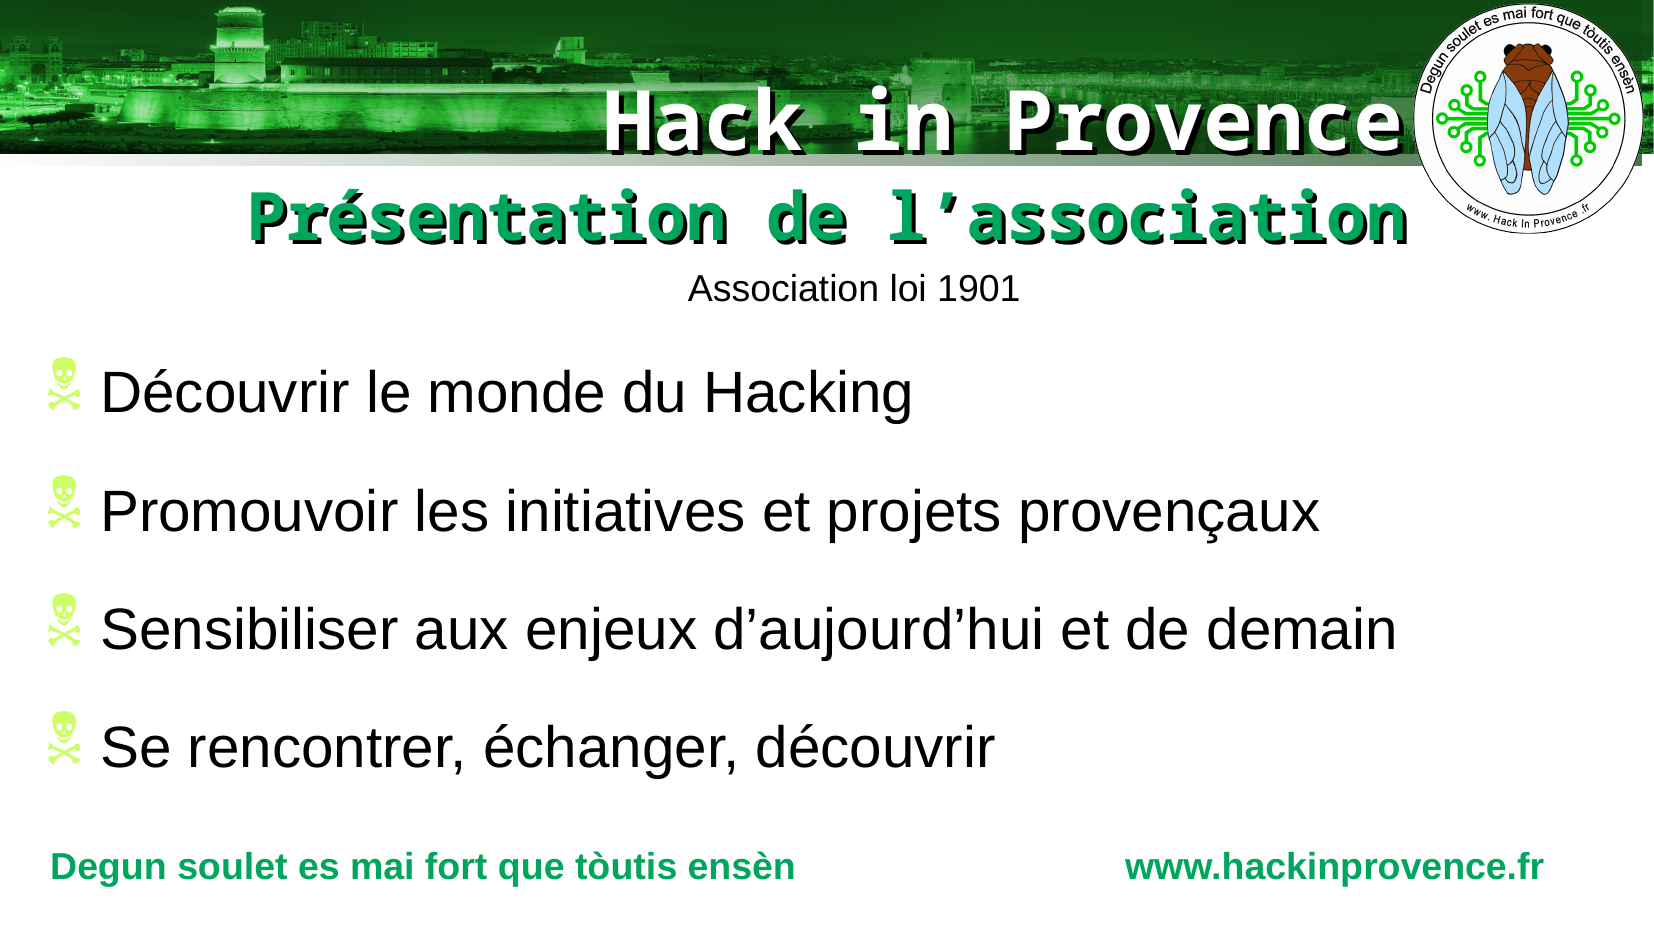

# Présentation de l’association
Association loi 1901
Découvrir le monde du Hacking
Promouvoir les initiatives et projets provençaux
Sensibiliser aux enjeux d’aujourd’hui et de demain
Se rencontrer, échanger, découvrir
Degun soulet es mai fort que tòutis ensèn
www.hackinprovence.fr